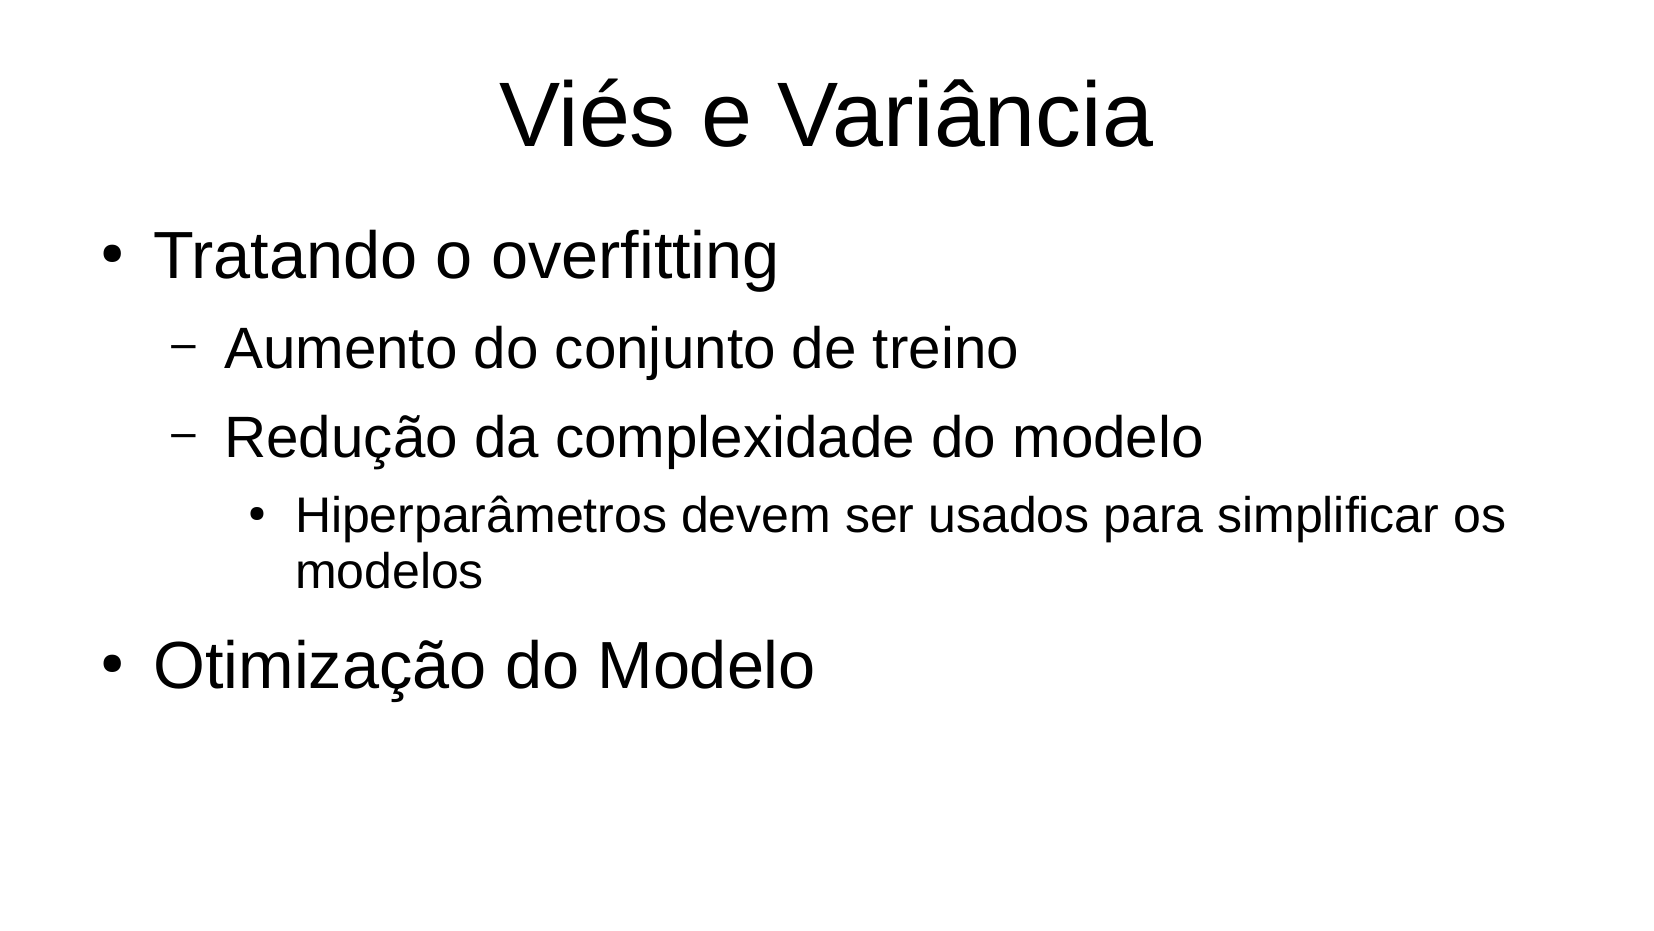

# Viés e Variância
Tratando o overfitting
Aumento do conjunto de treino
Redução da complexidade do modelo
Hiperparâmetros devem ser usados para simplificar os modelos
Otimização do Modelo